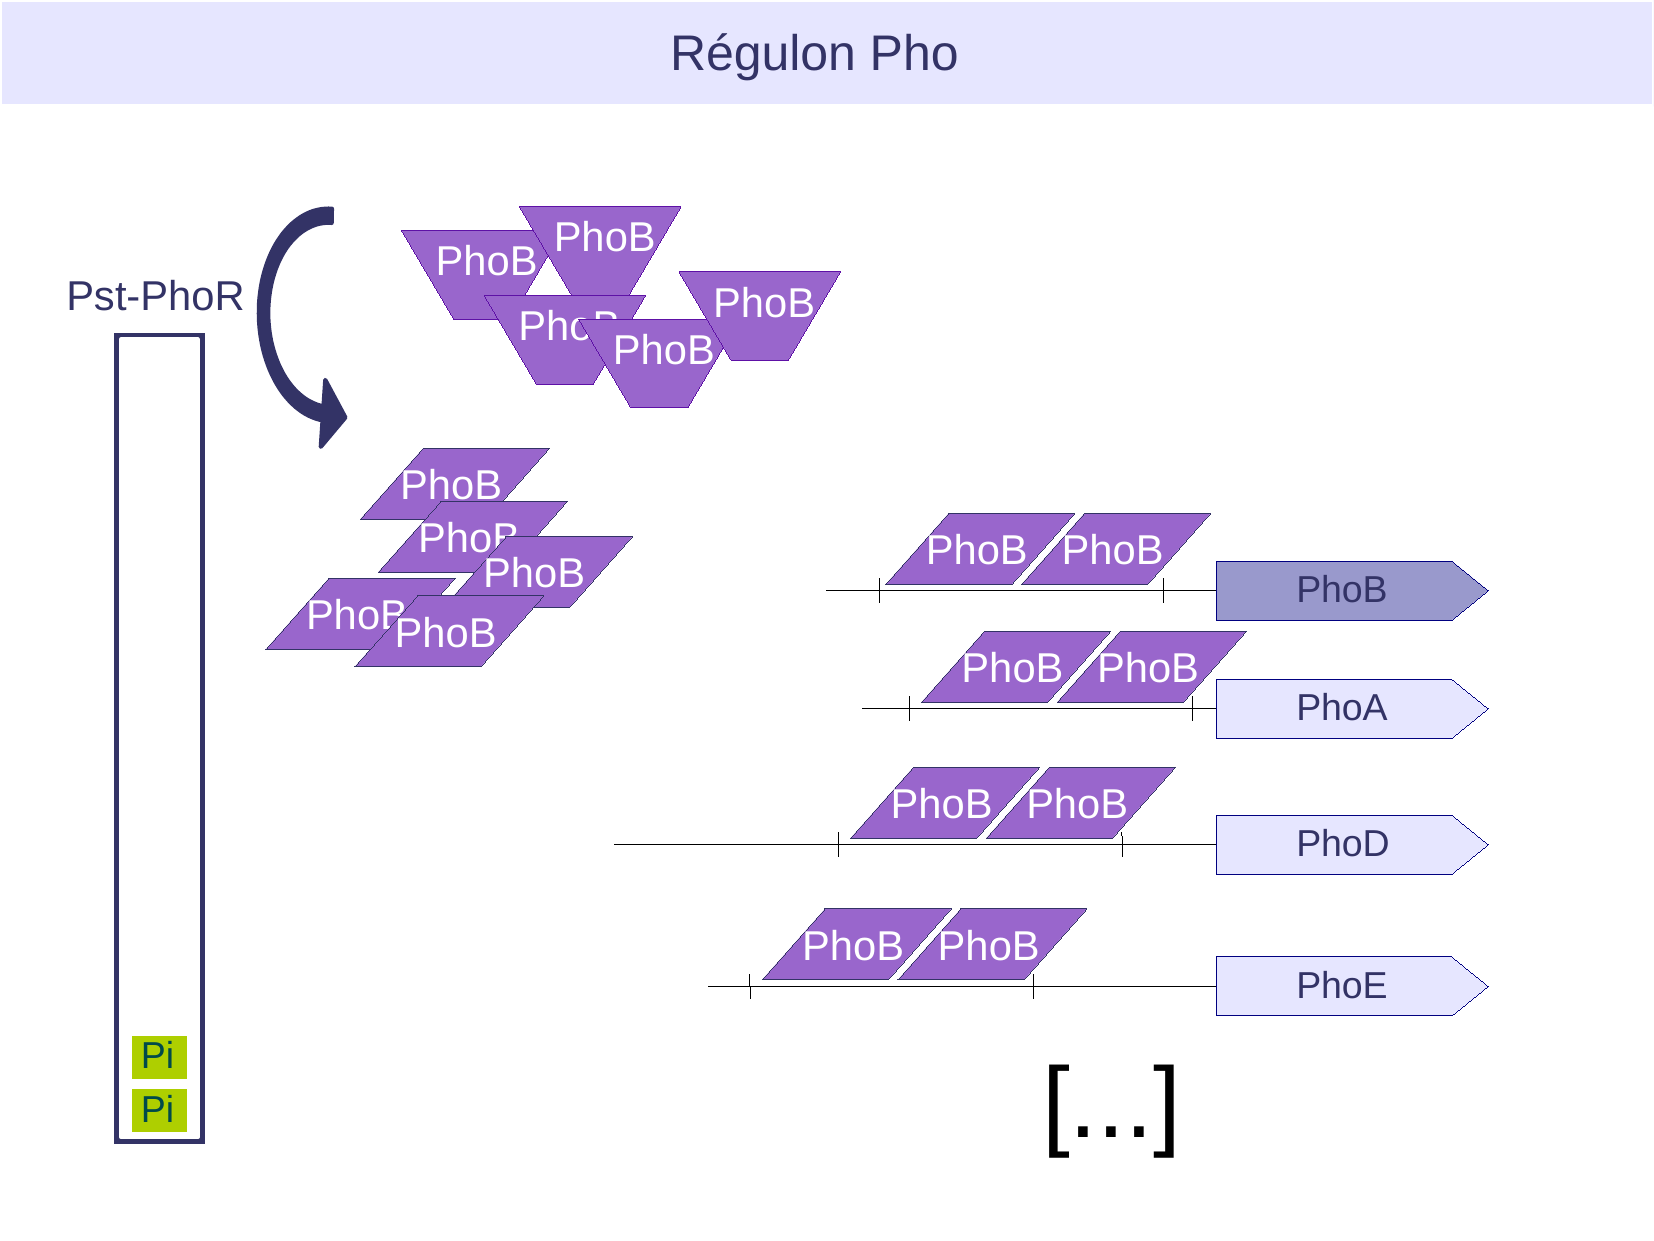

Régulon Pho
PhoB
PhoB
Pst-PhoR
PhoB
PhoB
PhoB
PhoB
PhoB
PhoB
PhoB
PhoB
PhoB
PhoB
PhoB
PhoB
PhoB
PhoA
PhoB
PhoB
PhoD
PhoB
PhoB
PhoE
Pi
[...]
Pi